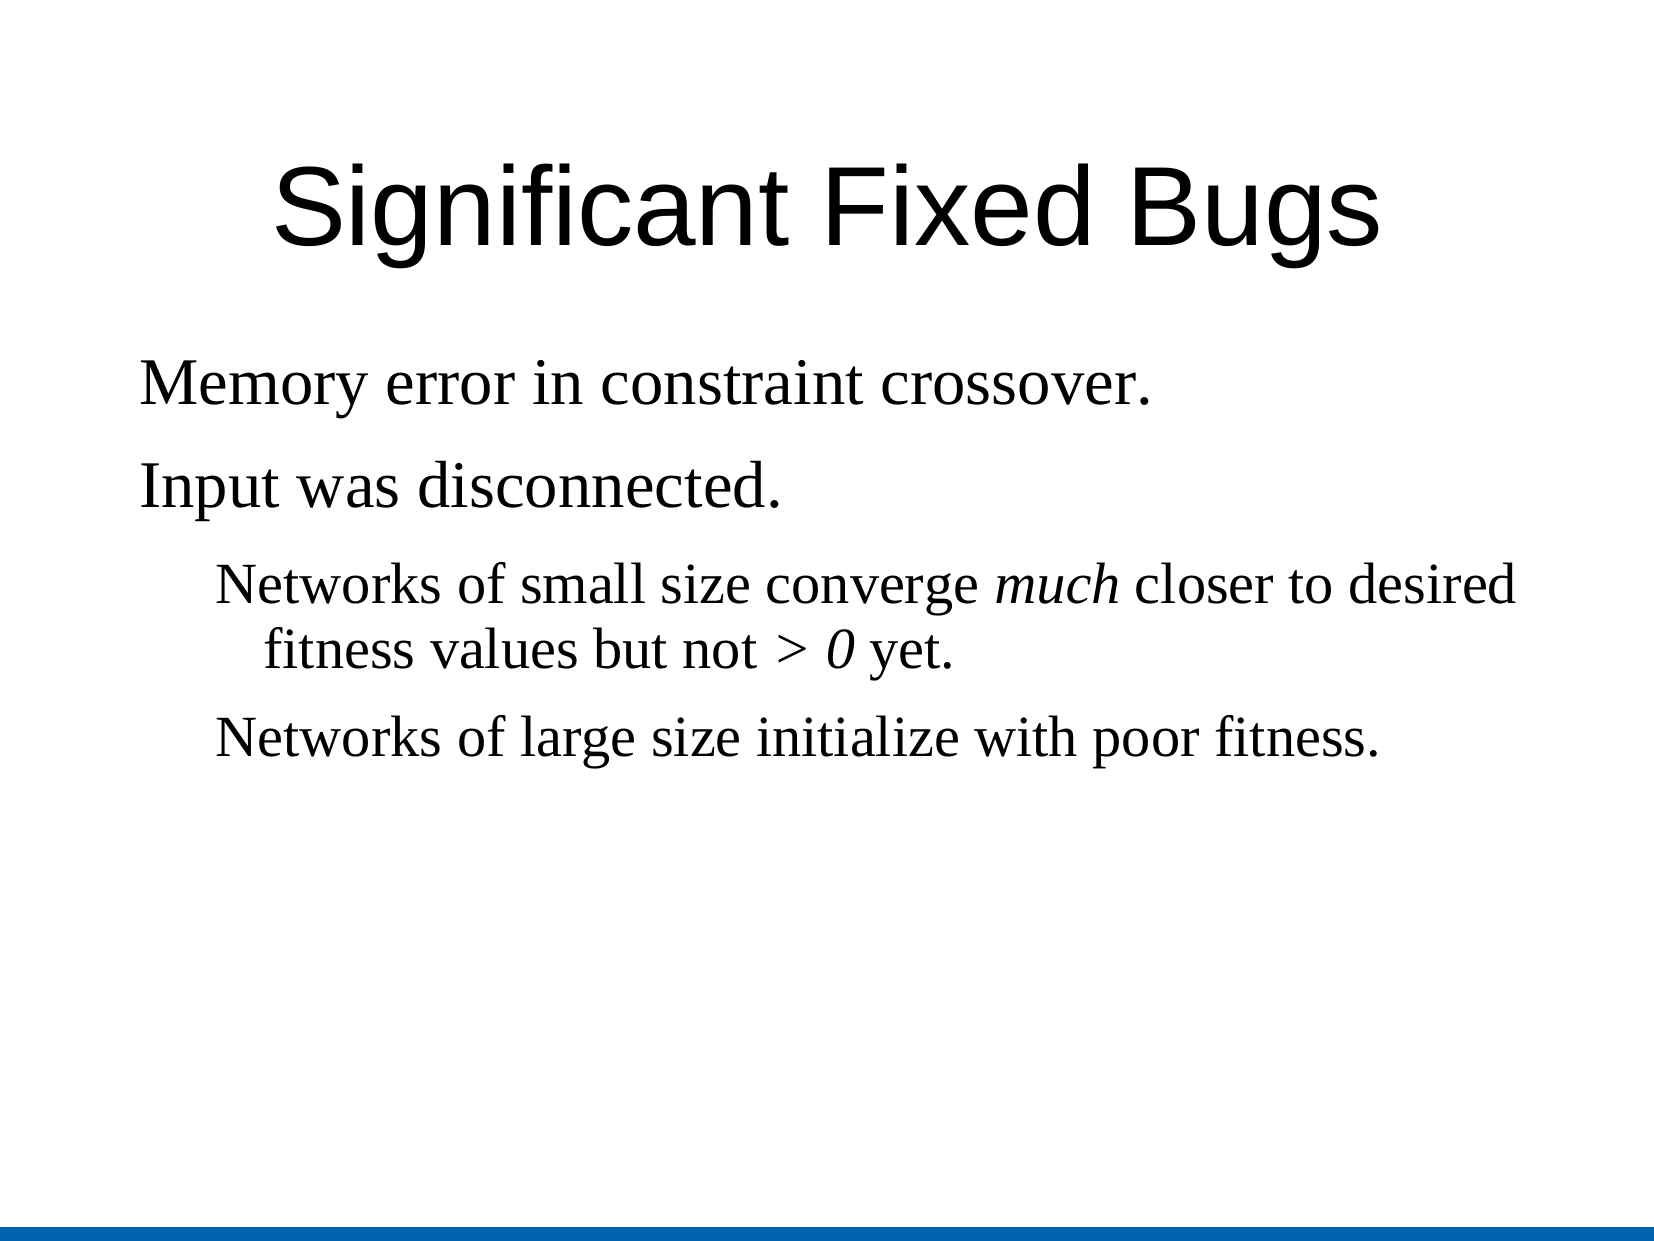

# Significant Fixed Bugs
Memory error in constraint crossover.
Input was disconnected.
Networks of small size converge much closer to desired fitness values but not > 0 yet.
Networks of large size initialize with poor fitness.